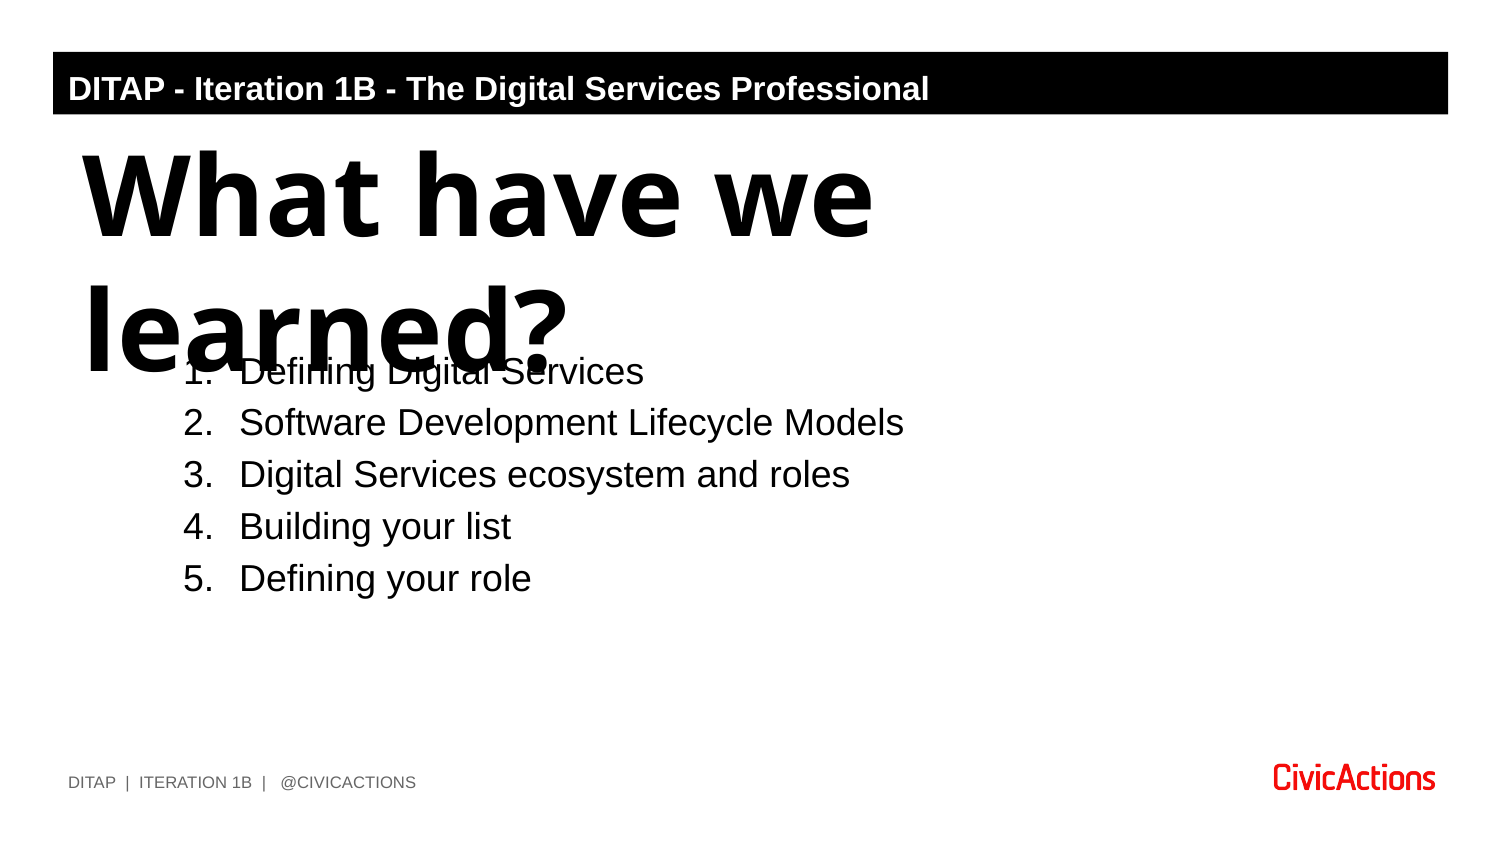

DITAP - Iteration 1B - The Digital Services Professional
What have we learned?
Defining Digital Services
Software Development Lifecycle Models
Digital Services ecosystem and roles
Building your list
Defining your role